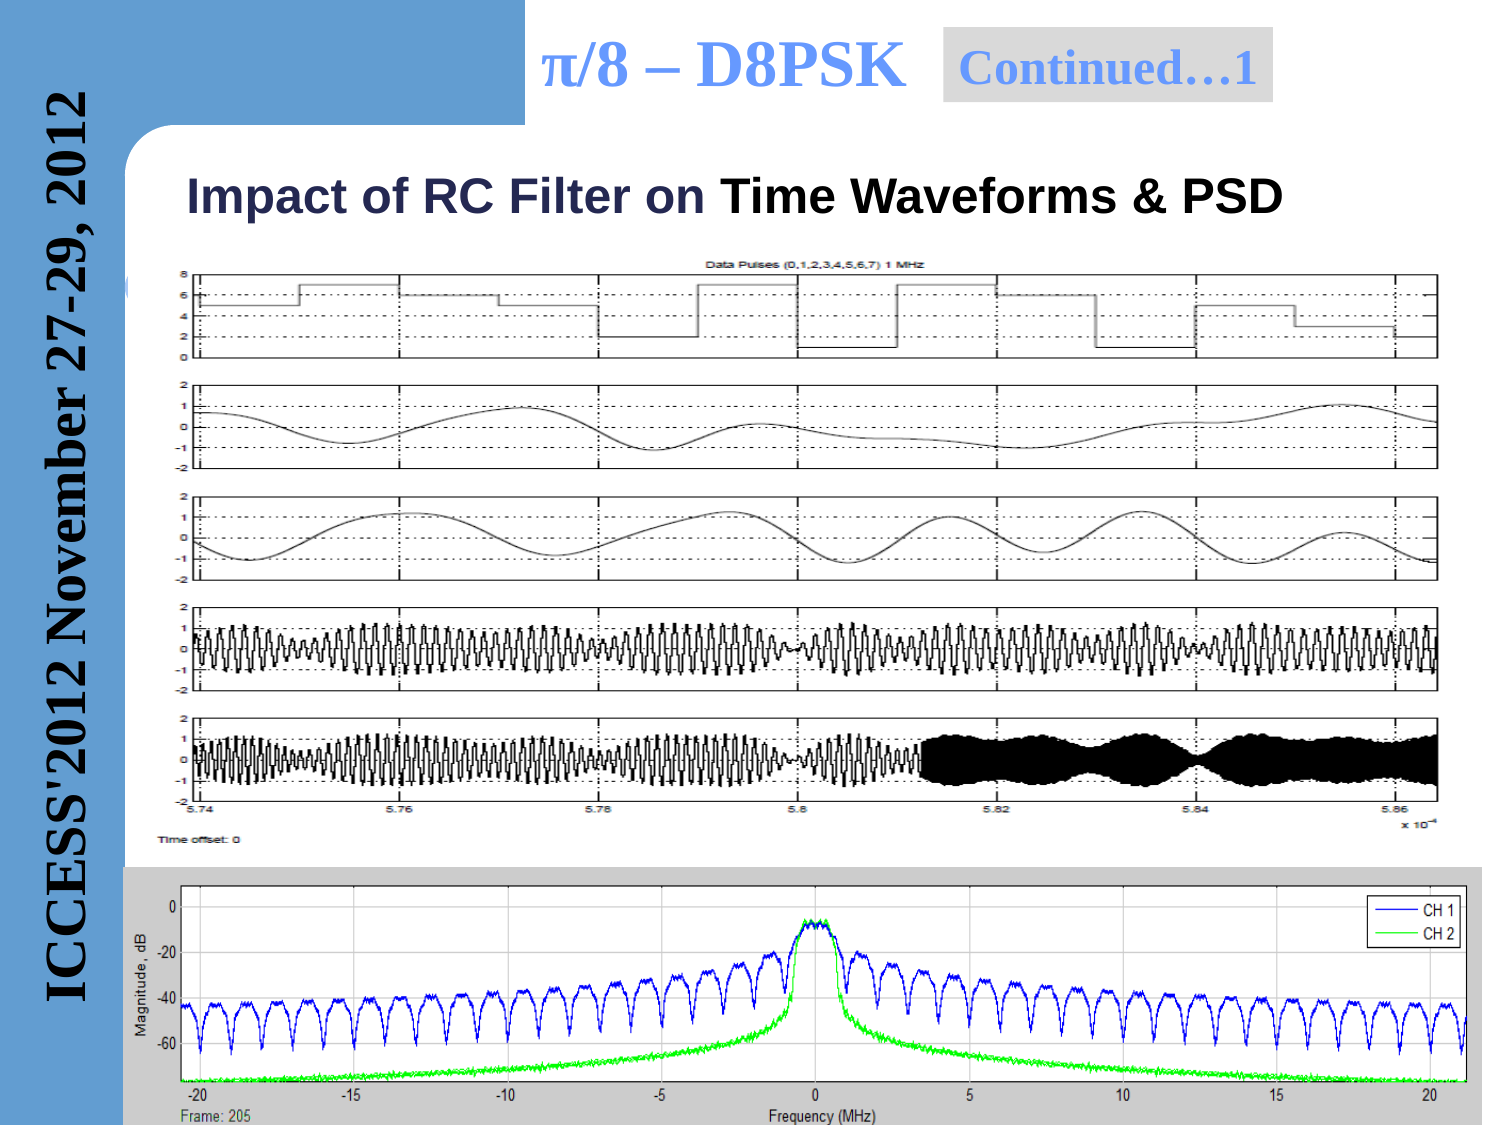

π/8 – D8PSK
Continued…1
# Impact of RC Filter on Time Waveforms & PSD